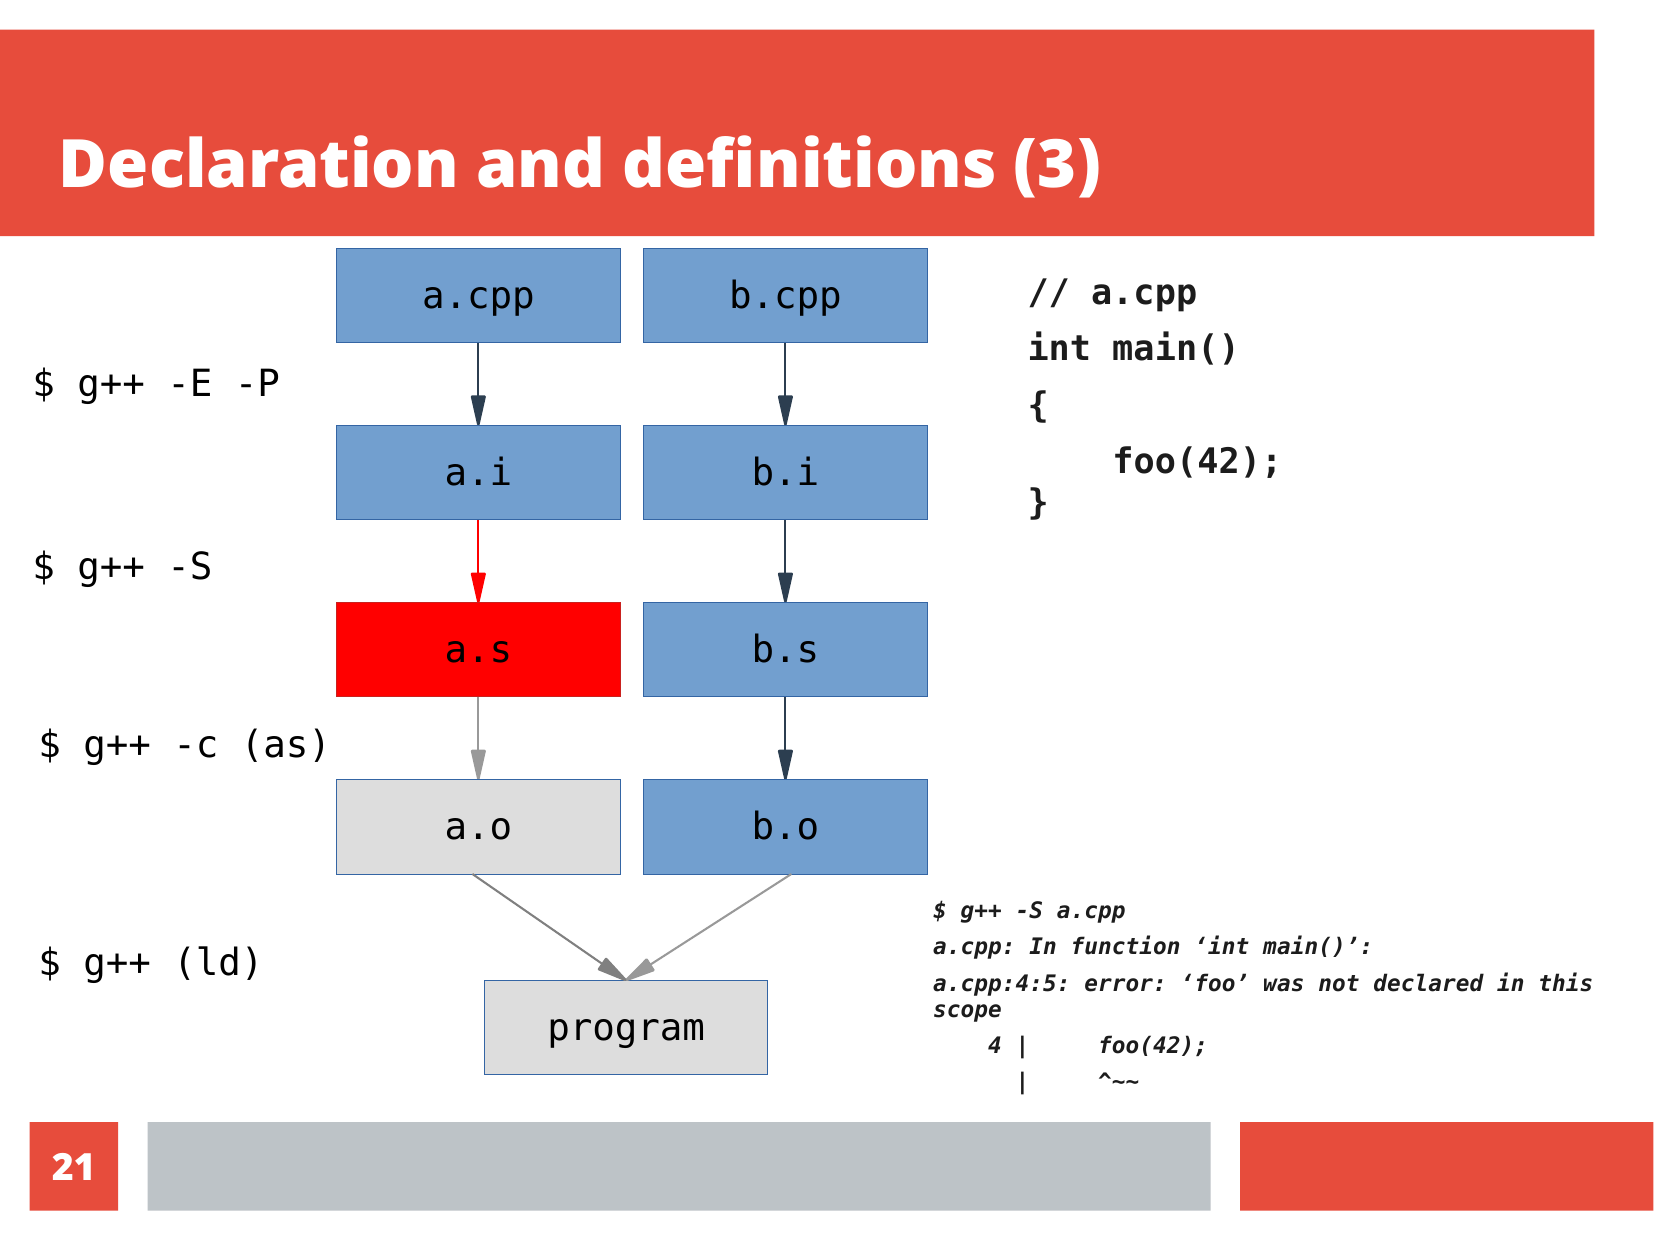

# Declaration and definitions (3)
a.cpp
b.cpp
// a.cpp
int main()
{
 foo(42);
}
$ g++ -E -P
a.i
b.i
$ g++ -S
a.s
b.s
$ g++ -c (as)
a.o
b.o
$ g++ -S a.cpp
a.cpp: In function ‘int main()’:
a.cpp:4:5: error: ‘foo’ was not declared in this scope
 4 | foo(42);
 | ^~~
$ g++ (ld)
program
21